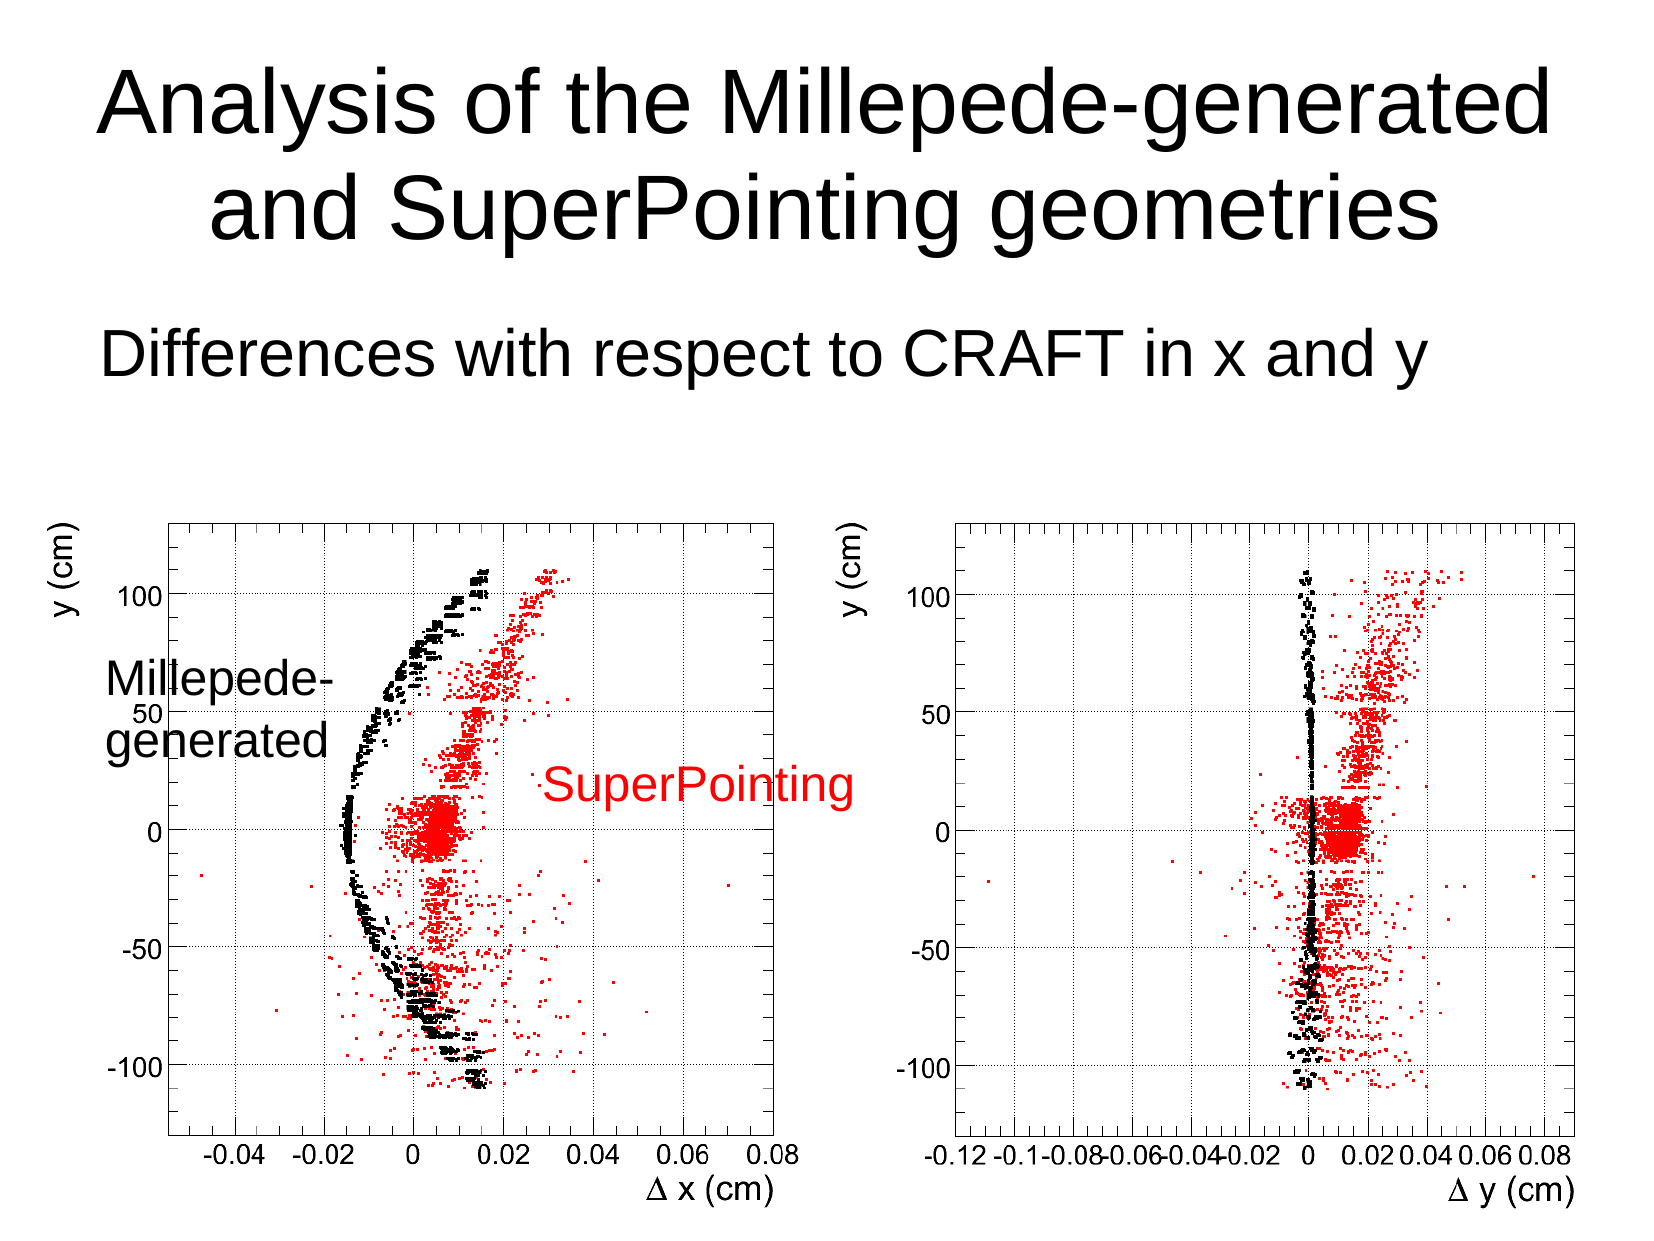

# Analysis of the Millepede-generated and SuperPointing geometries
Differences with respect to CRAFT in x and y
Millepede-generated
SuperPointing